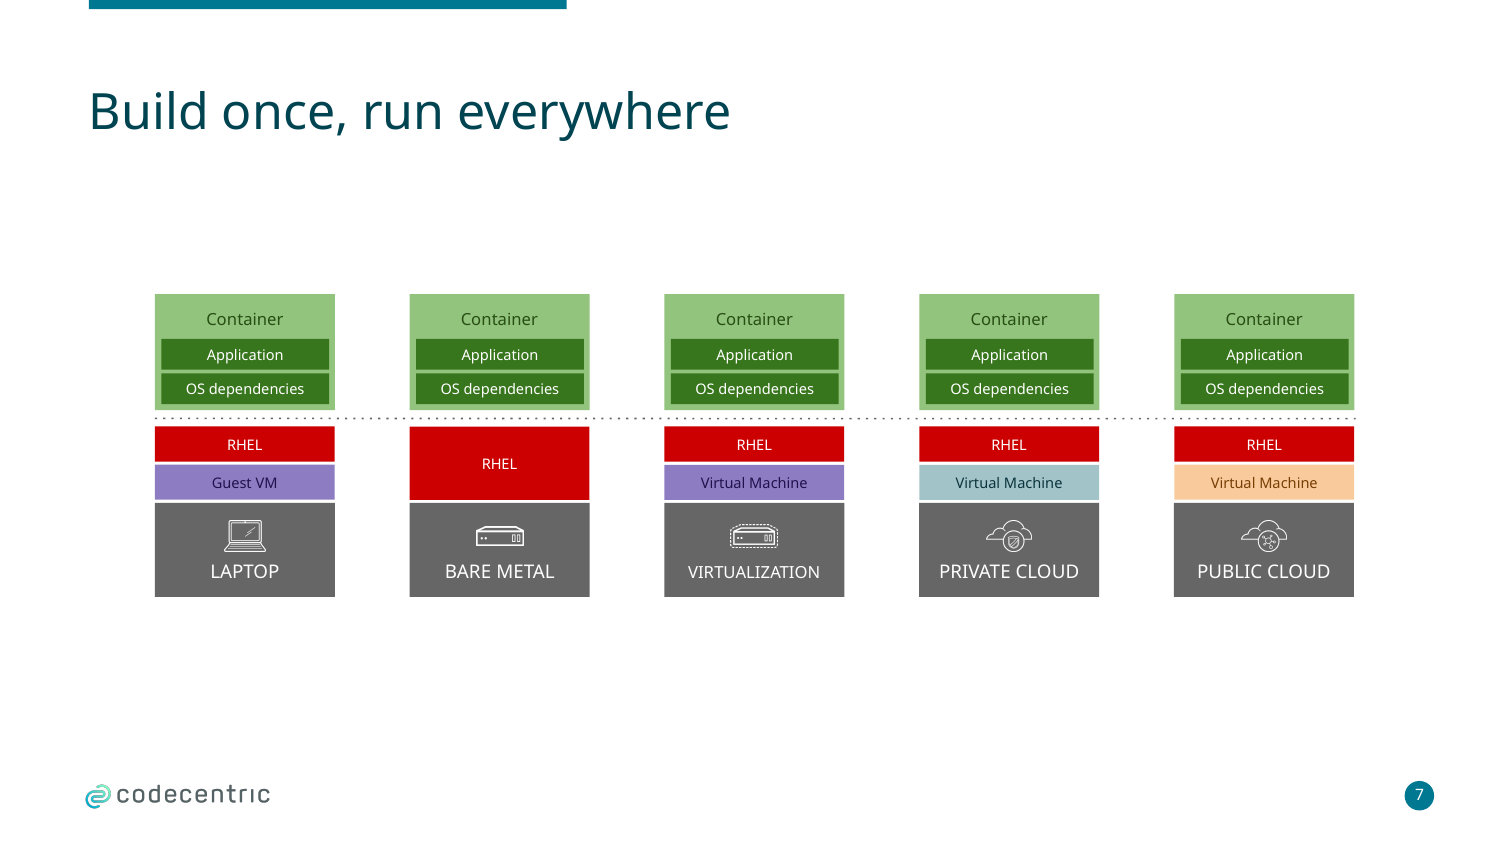

# Build once, run everywhere
Container
Application
OS dependencies
Container
Application
OS dependencies
Container
Application
OS dependencies
Container
Application
OS dependencies
Container
Application
OS dependencies
RHEL
RHEL
RHEL
RHEL
RHEL
Guest VM
Virtual Machine
Virtual Machine
Virtual Machine
LAPTOP
BARE METAL
VIRTUALIZATION
PRIVATE CLOUD
PUBLIC CLOUD